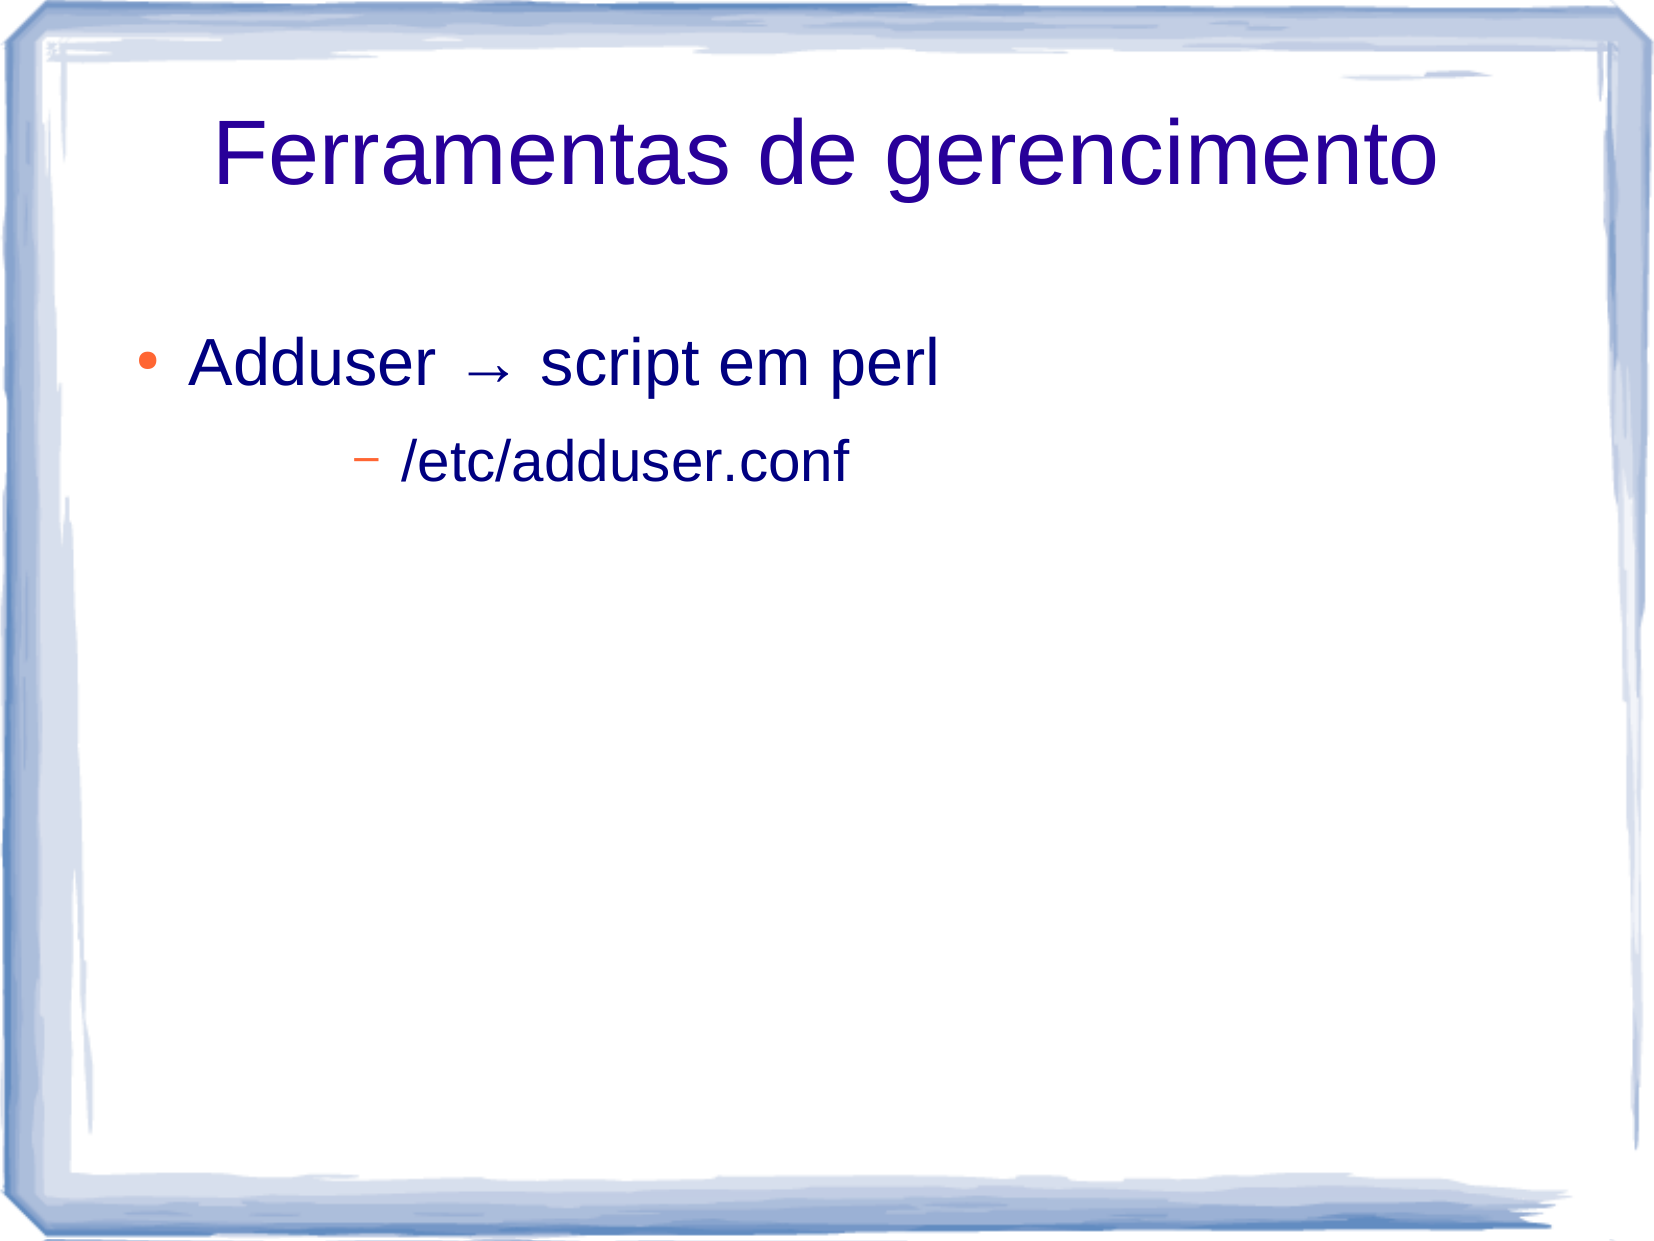

# Ferramentas de gerencimento
Adduser → script em perl
/etc/adduser.conf